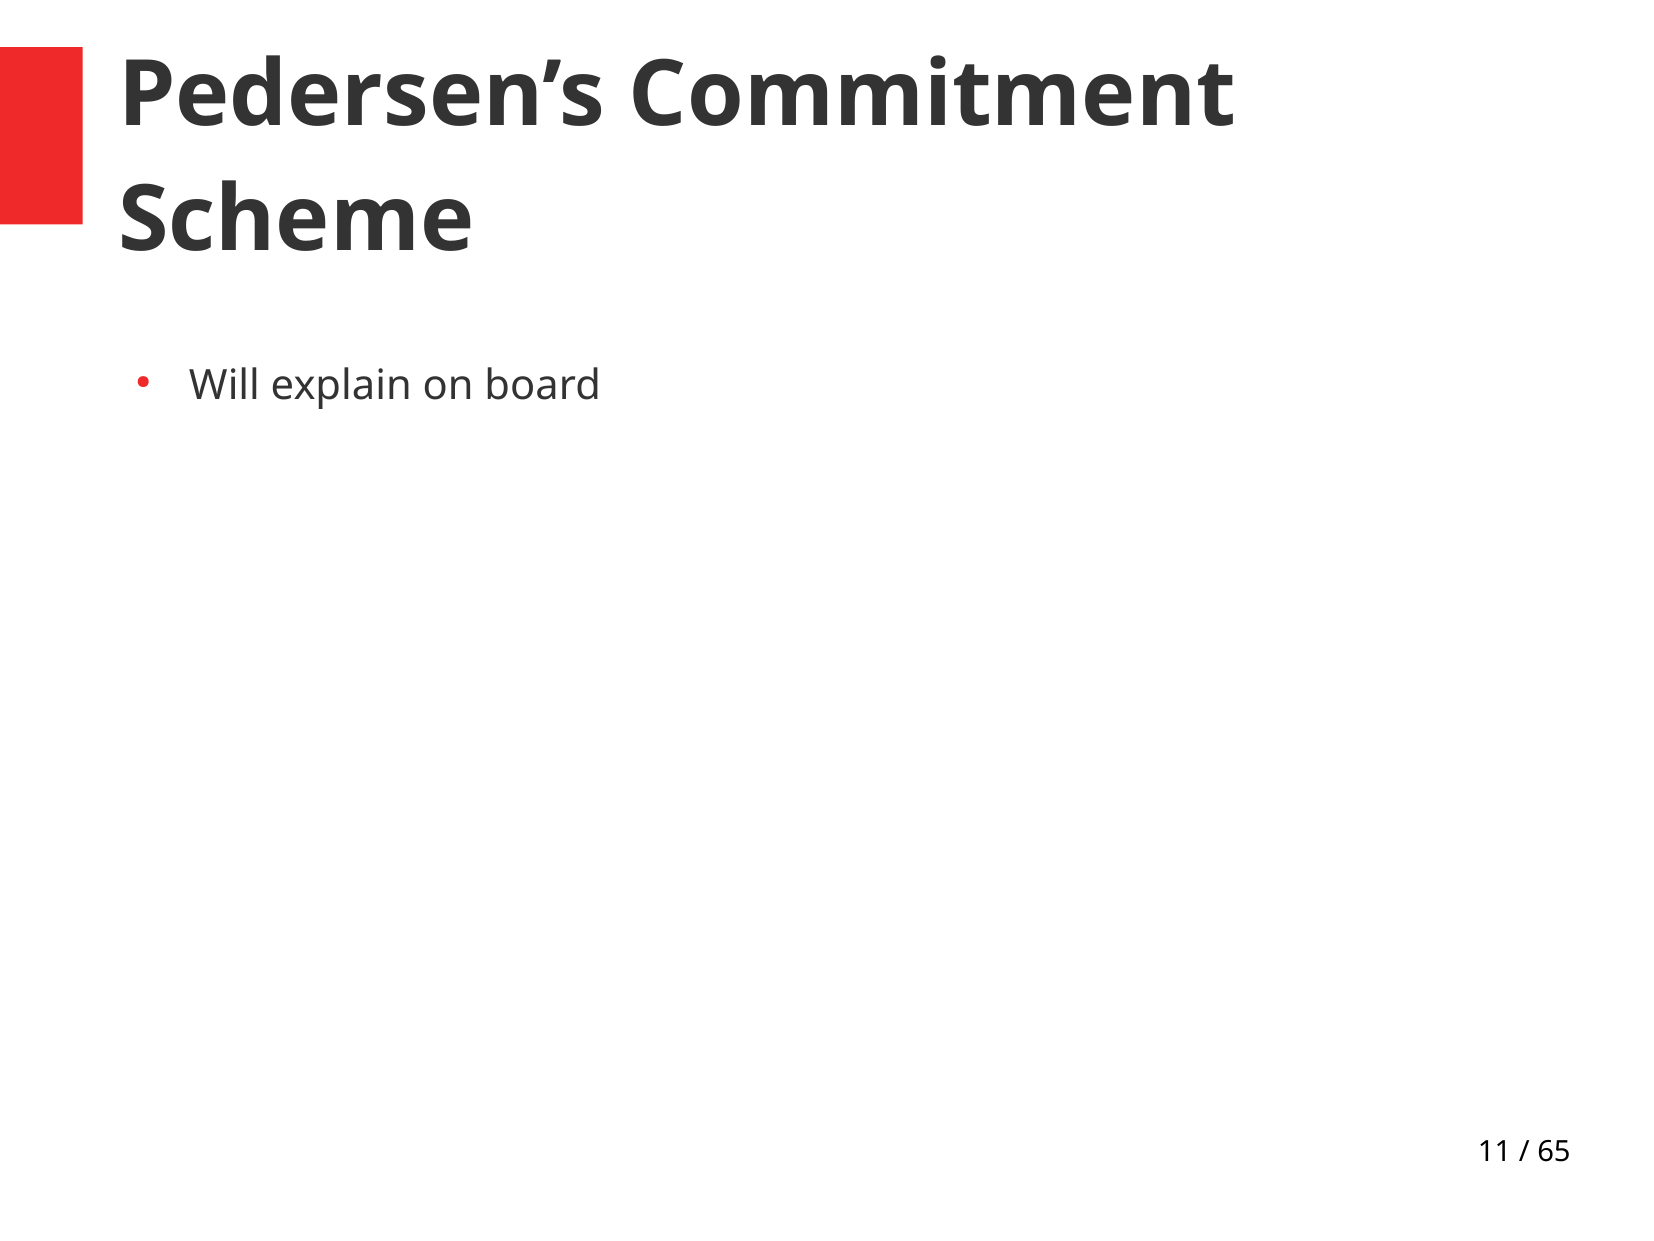

# Pedersen’s Commitment Scheme
Will explain on board
11